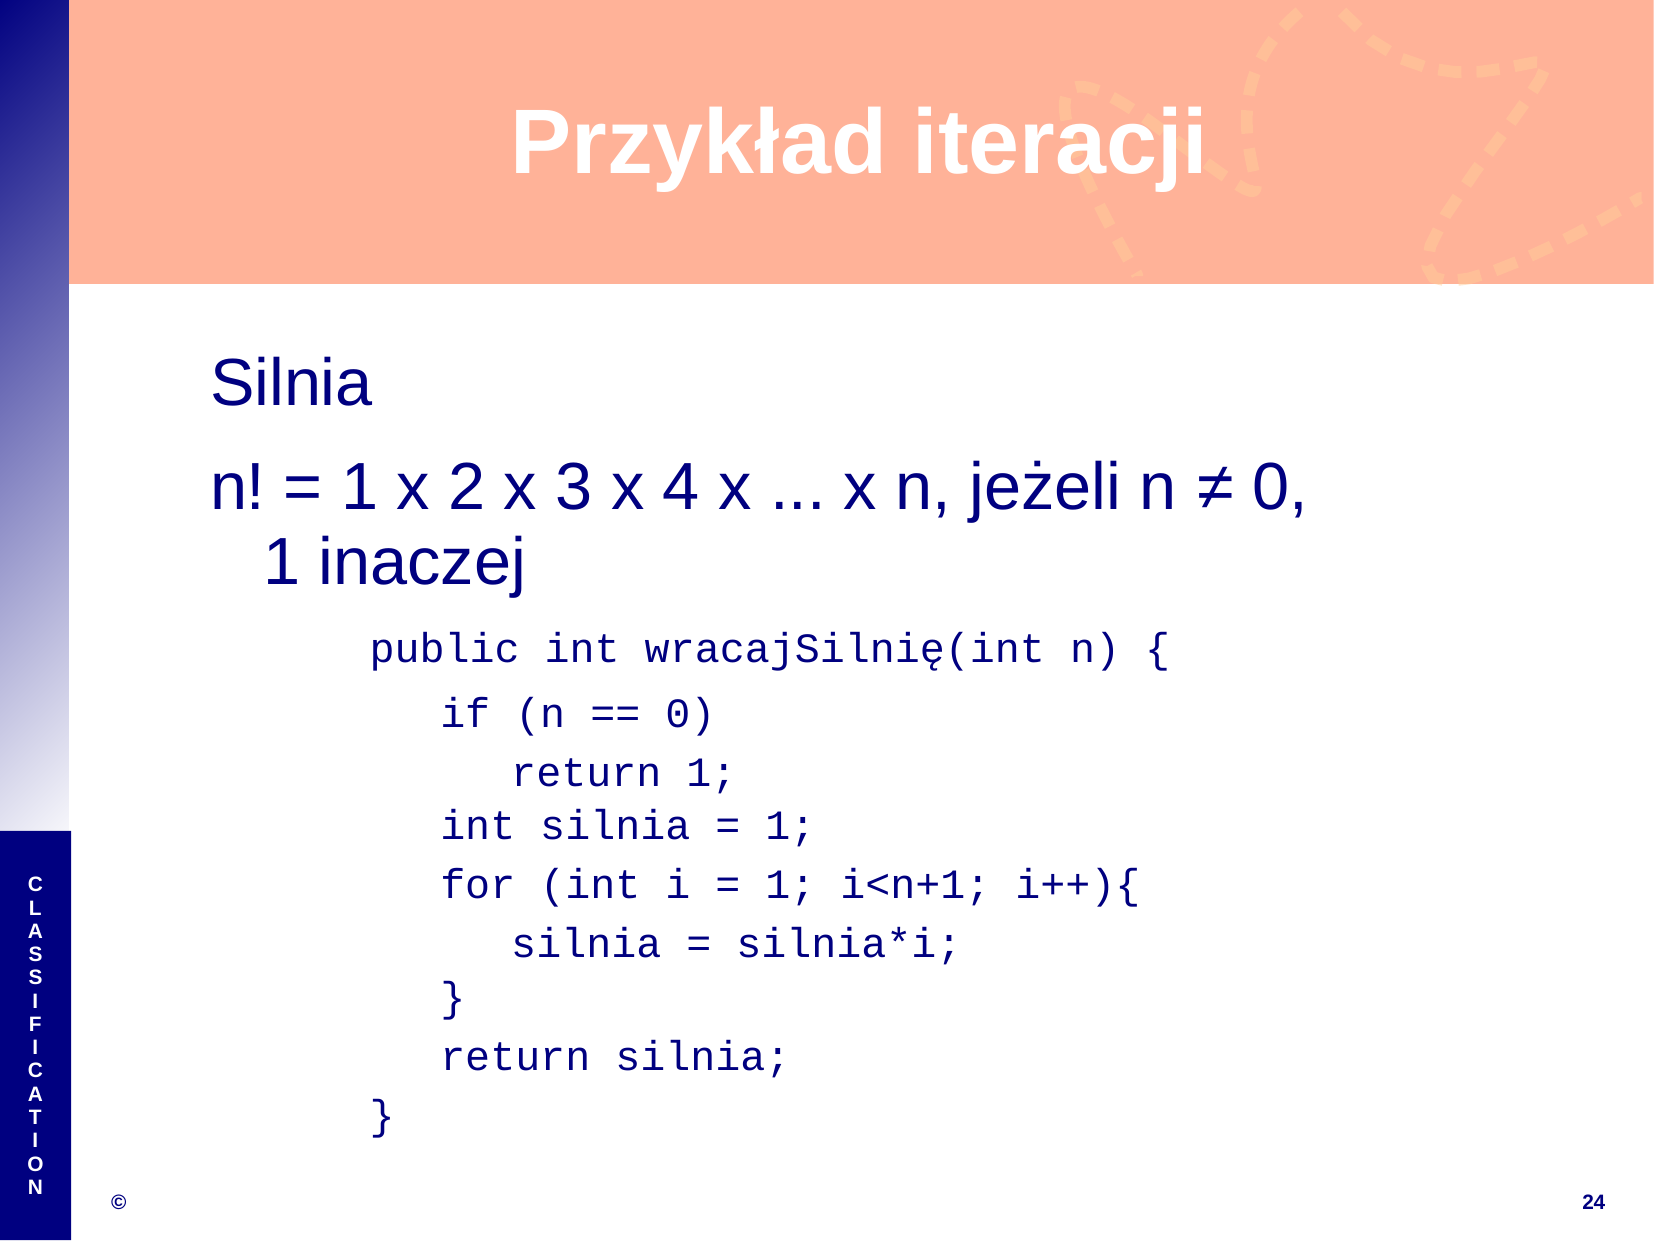

# Przykład iteracji
Silnia
n! = 1 x 2 x 3 x 4 x ... x n, jeżeli n ≠ 0,
1 inaczej
public int wracajSilnię(int n) {
if (n == 0)
return 1;
int silnia = 1;
for (int i = 1; i<n+1; i++){
silnia = silnia*i;
}
return silnia;
}
C
L
A
S
S
I
F
I
C
A
T
I
O
N